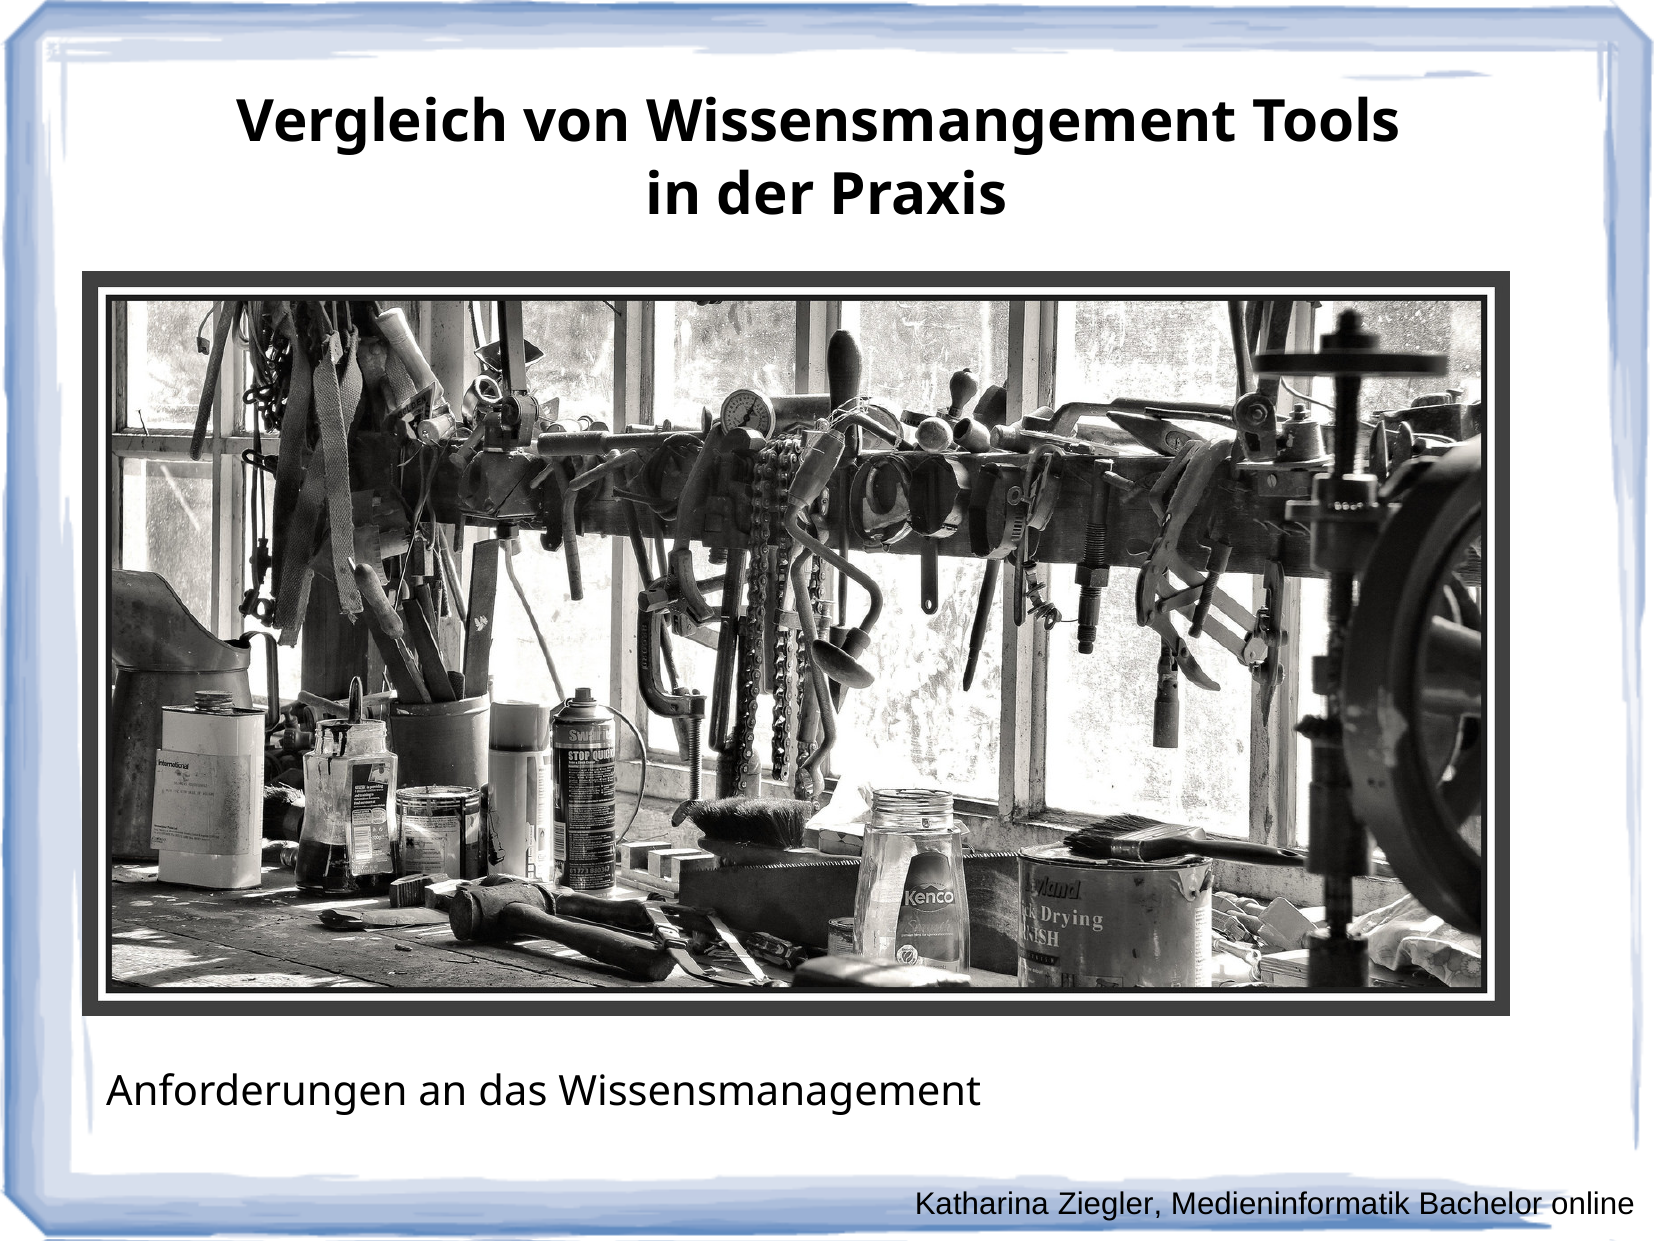

# Vergleich von Wissensmangement Tools in der Praxis
Anforderungen an das Wissensmanagement
Katharina Ziegler, Medieninformatik Bachelor online